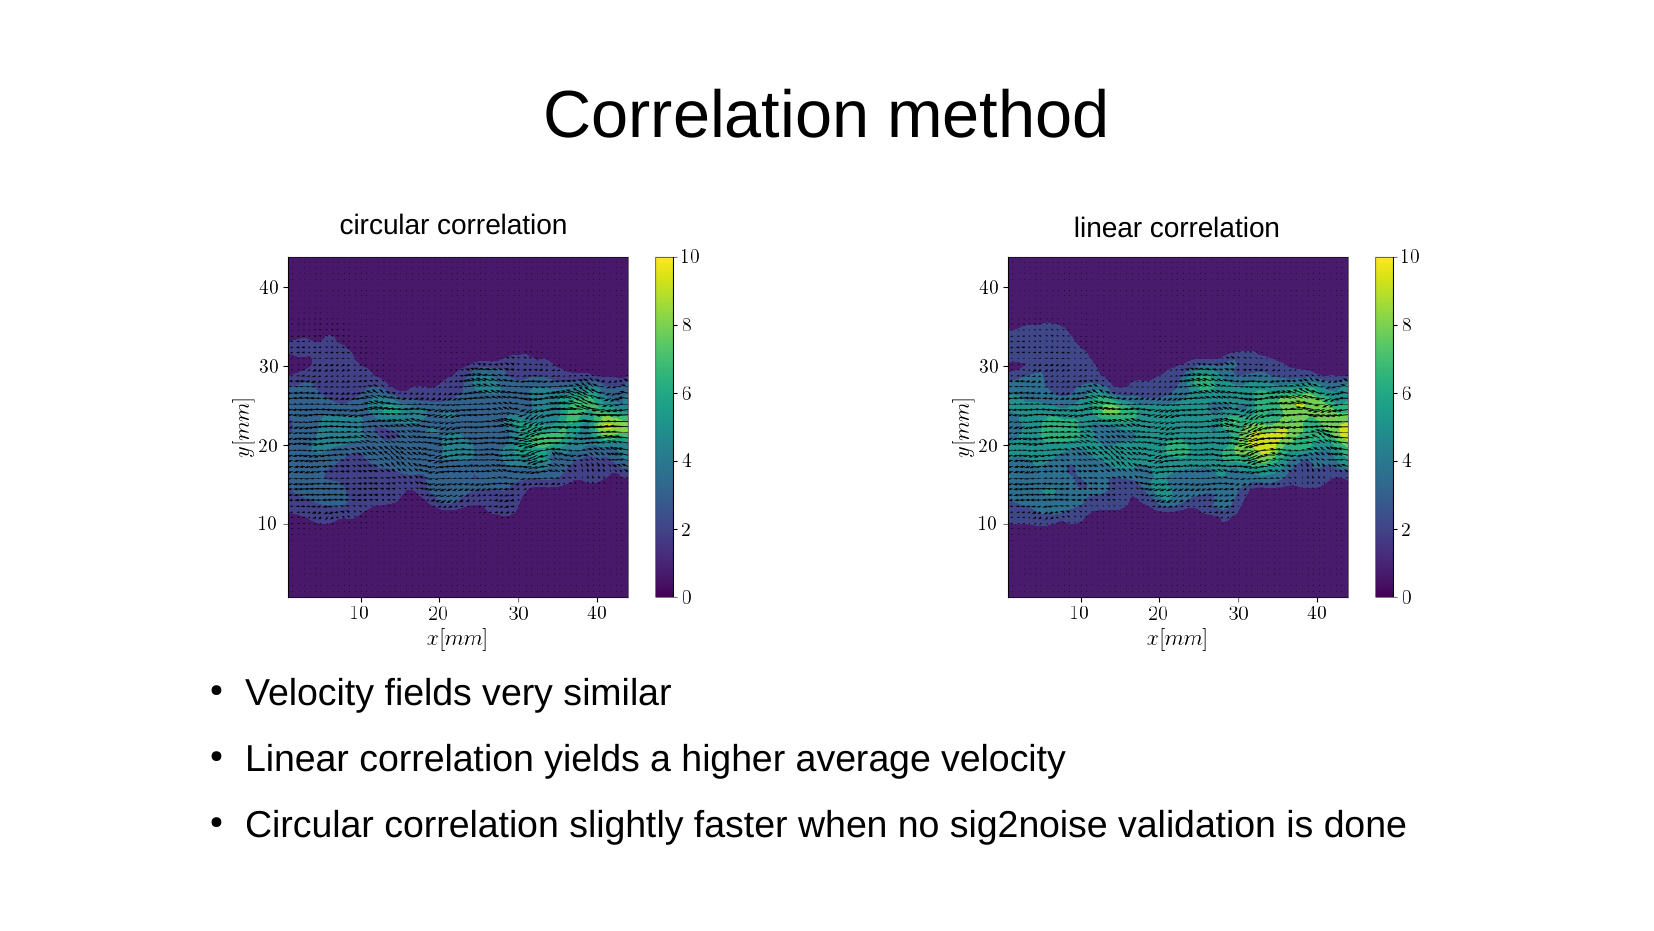

# Correlation method
circular correlation
linear correlation
Velocity fields very similar
Linear correlation yields a higher average velocity
Circular correlation slightly faster when no sig2noise validation is done